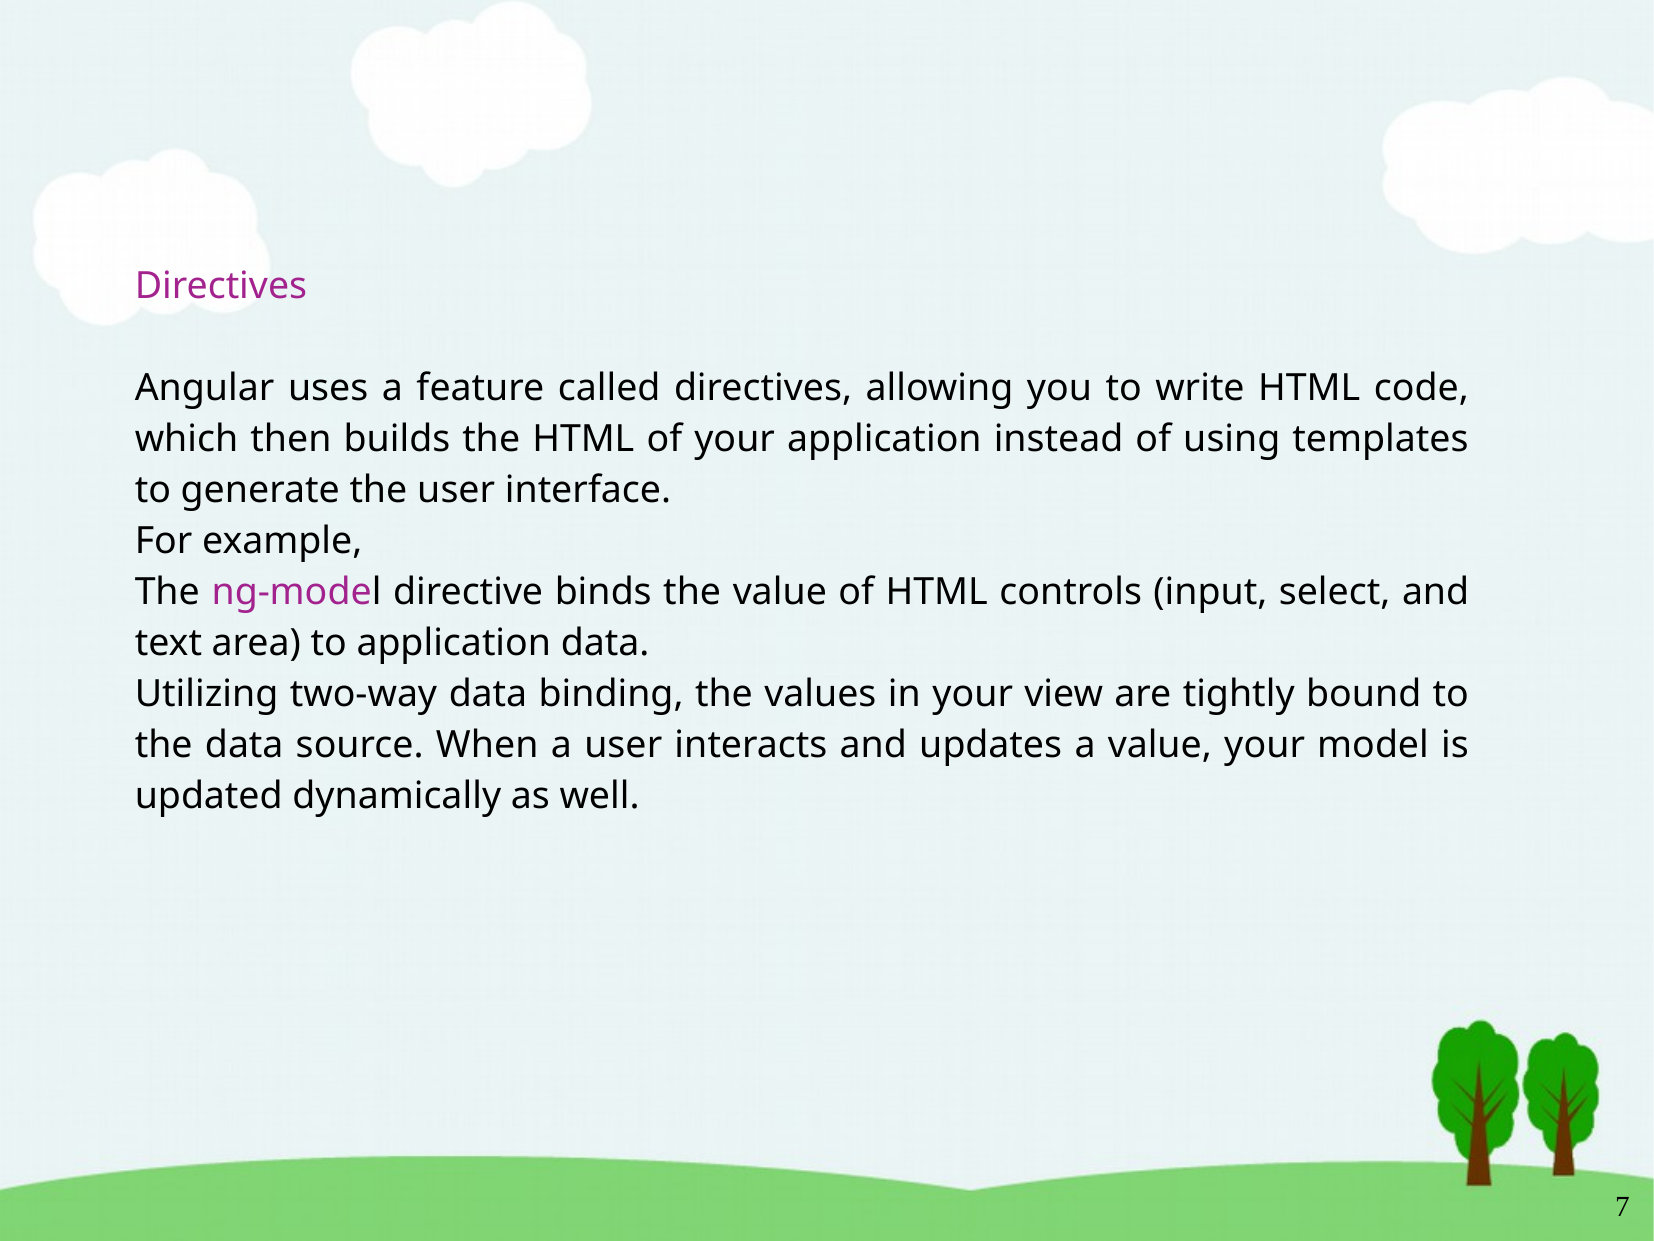

Directives
Angular uses a feature called directives, allowing you to write HTML code, which then builds the HTML of your application instead of using templates to generate the user interface.
For example,
The ng-model directive binds the value of HTML controls (input, select, and text area) to application data.
Utilizing two-way data binding, the values in your view are tightly bound to the data source. When a user interacts and updates a value, your model is updated dynamically as well.
7